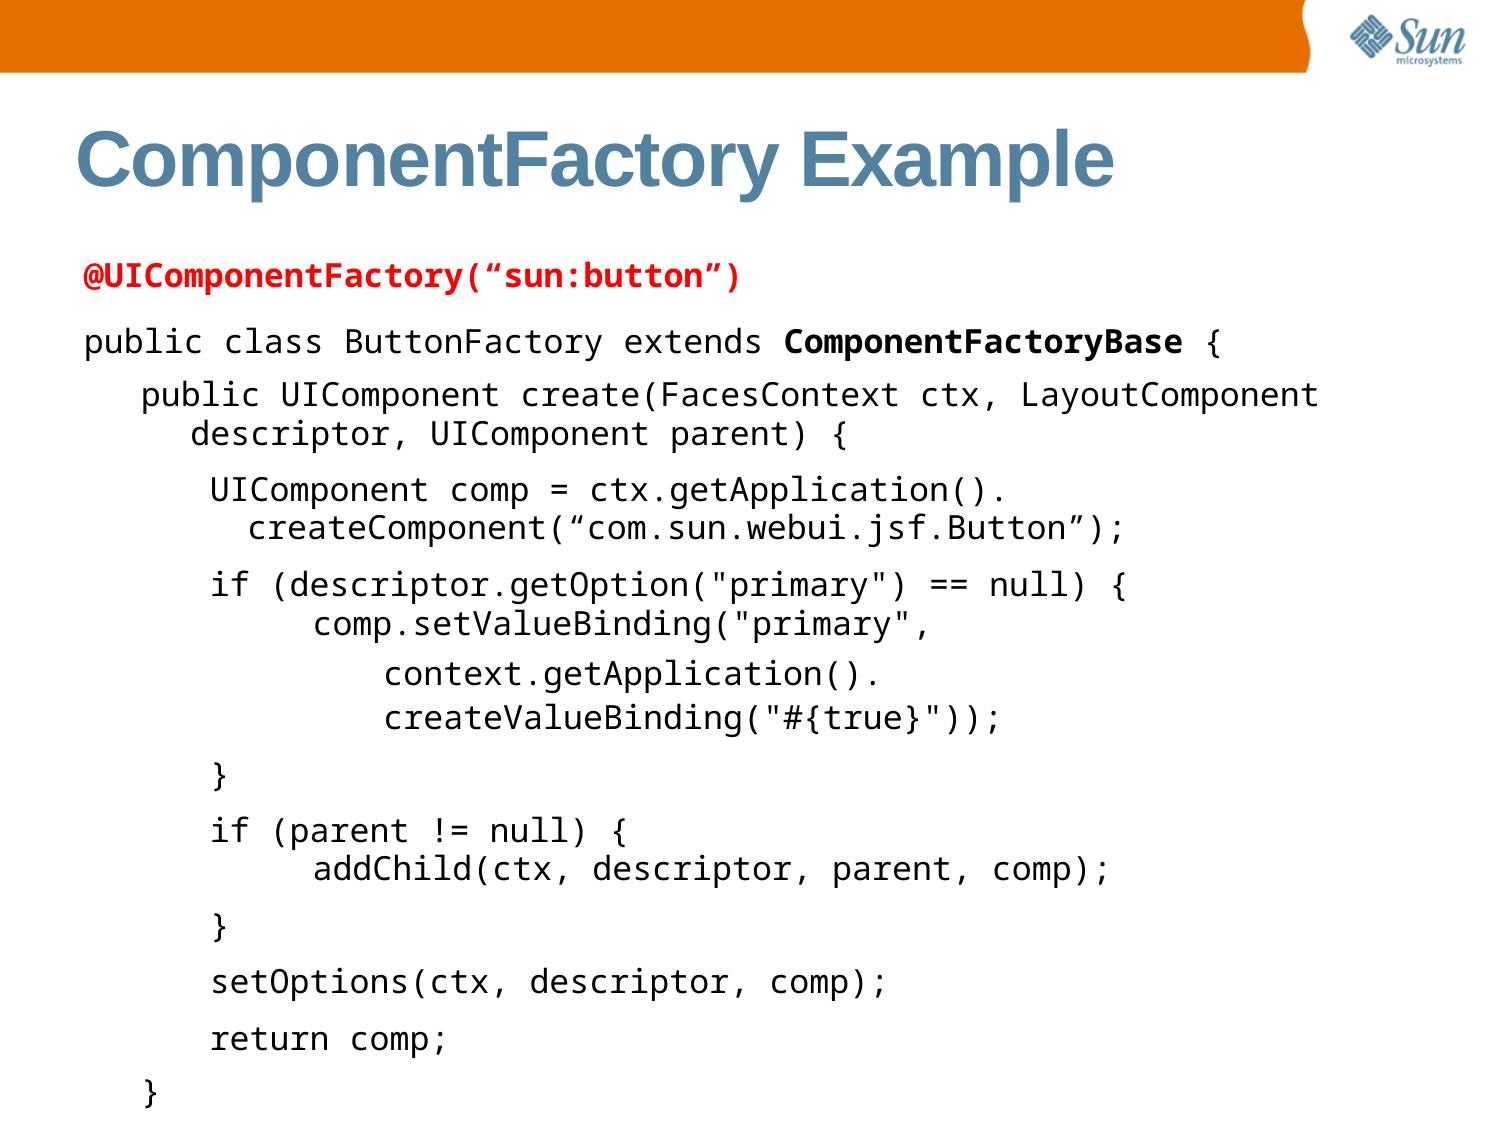

# ComponentFactory Example
@UIComponentFactory(“sun:button”)
public class ButtonFactory extends ComponentFactoryBase {
public UIComponent create(FacesContext ctx, LayoutComponent descriptor, UIComponent parent) {
UIComponent comp = ctx.getApplication().
createComponent(“com.sun.webui.jsf.Button”);
if (descriptor.getOption("primary") == null) {
comp.setValueBinding("primary",
context.getApplication().
createValueBinding("#{true}"));
}
if (parent != null) {
addChild(ctx, descriptor, parent, comp);
}
setOptions(ctx, descriptor, comp);
return comp;
}
}